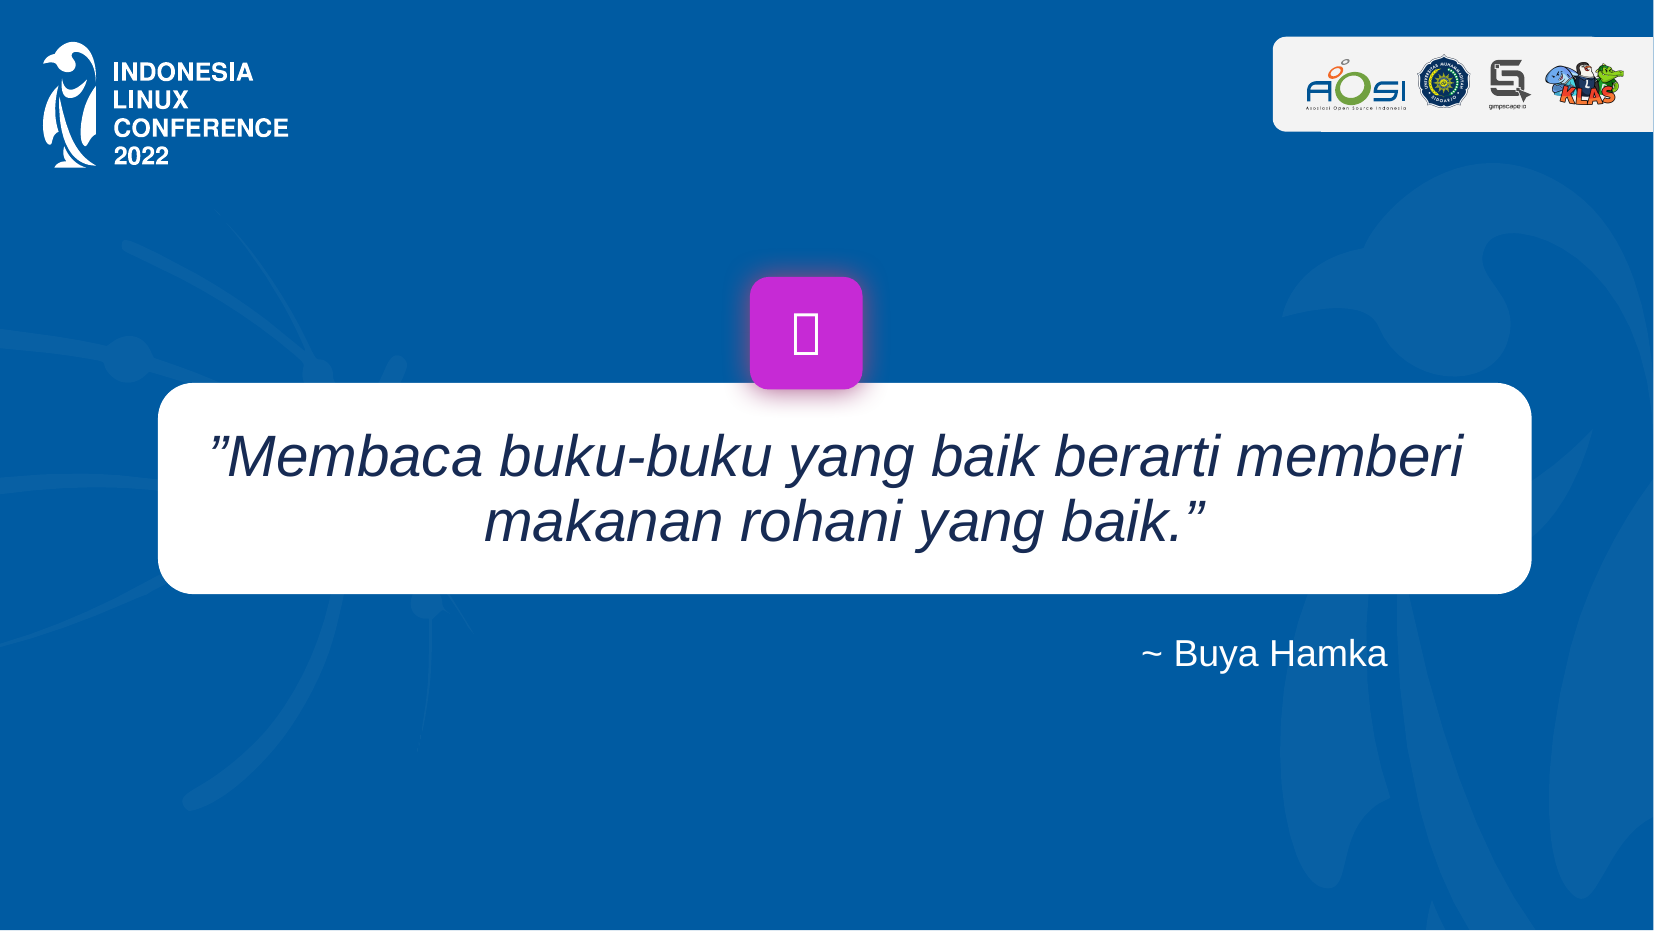

📜
”Membaca buku-buku yang baik berarti memberi
makanan rohani yang baik.”
# ~ Buya Hamka